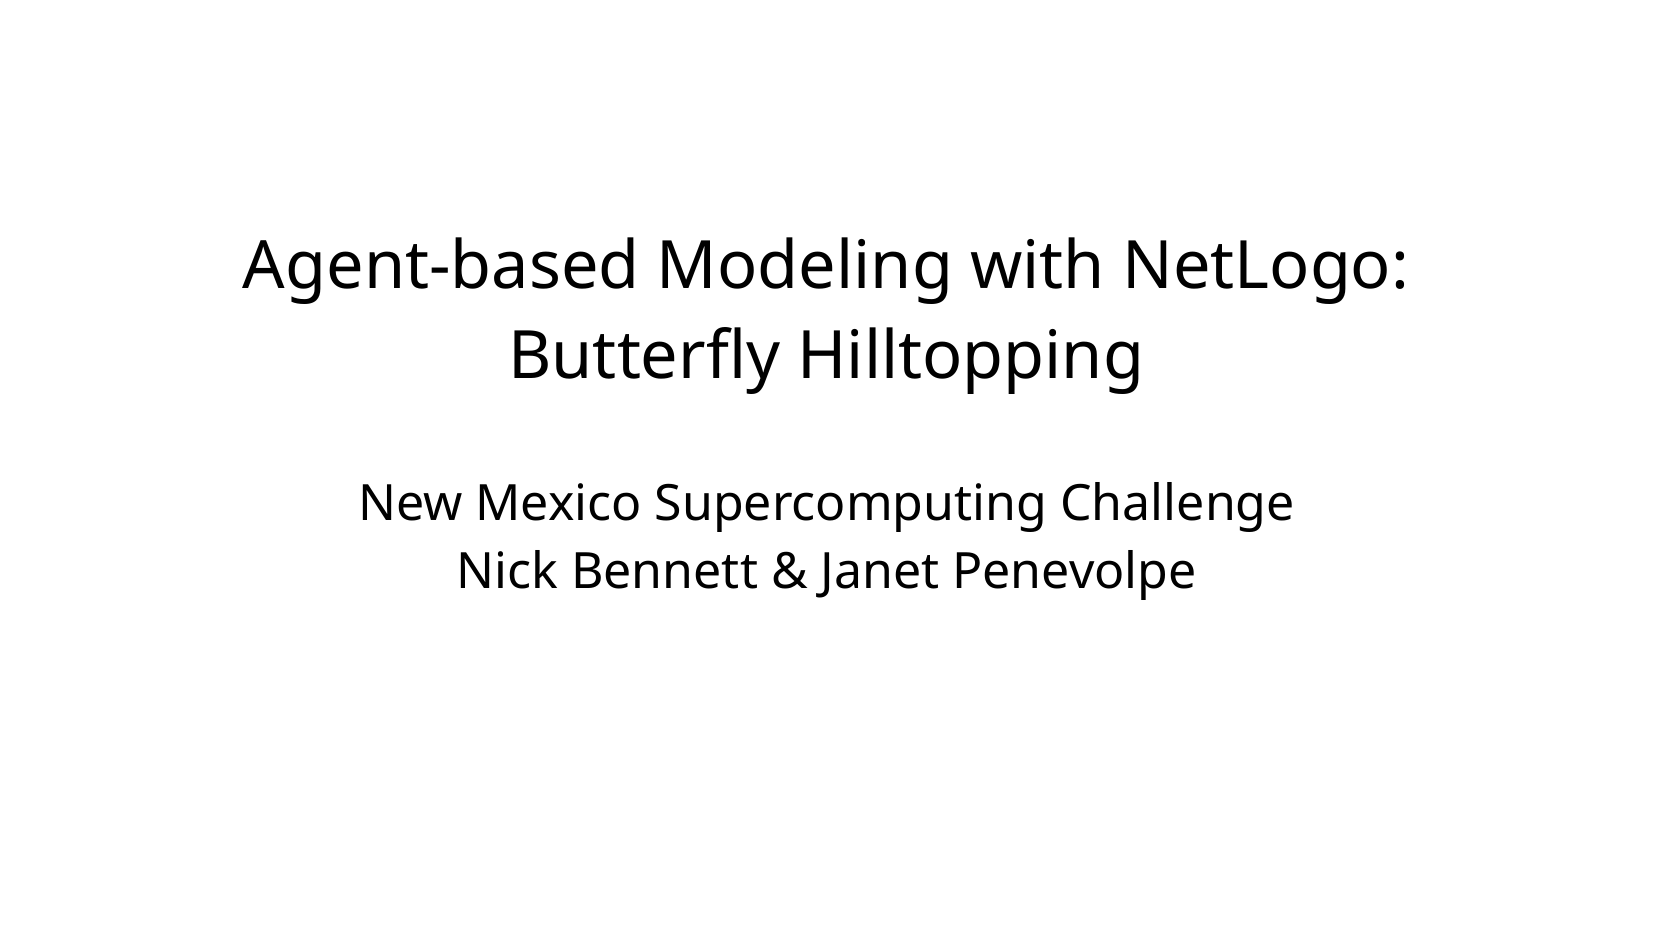

# Agent-based Modeling with NetLogo: Butterfly Hilltopping New Mexico Supercomputing Challenge Nick Bennett & Janet Penevolpe